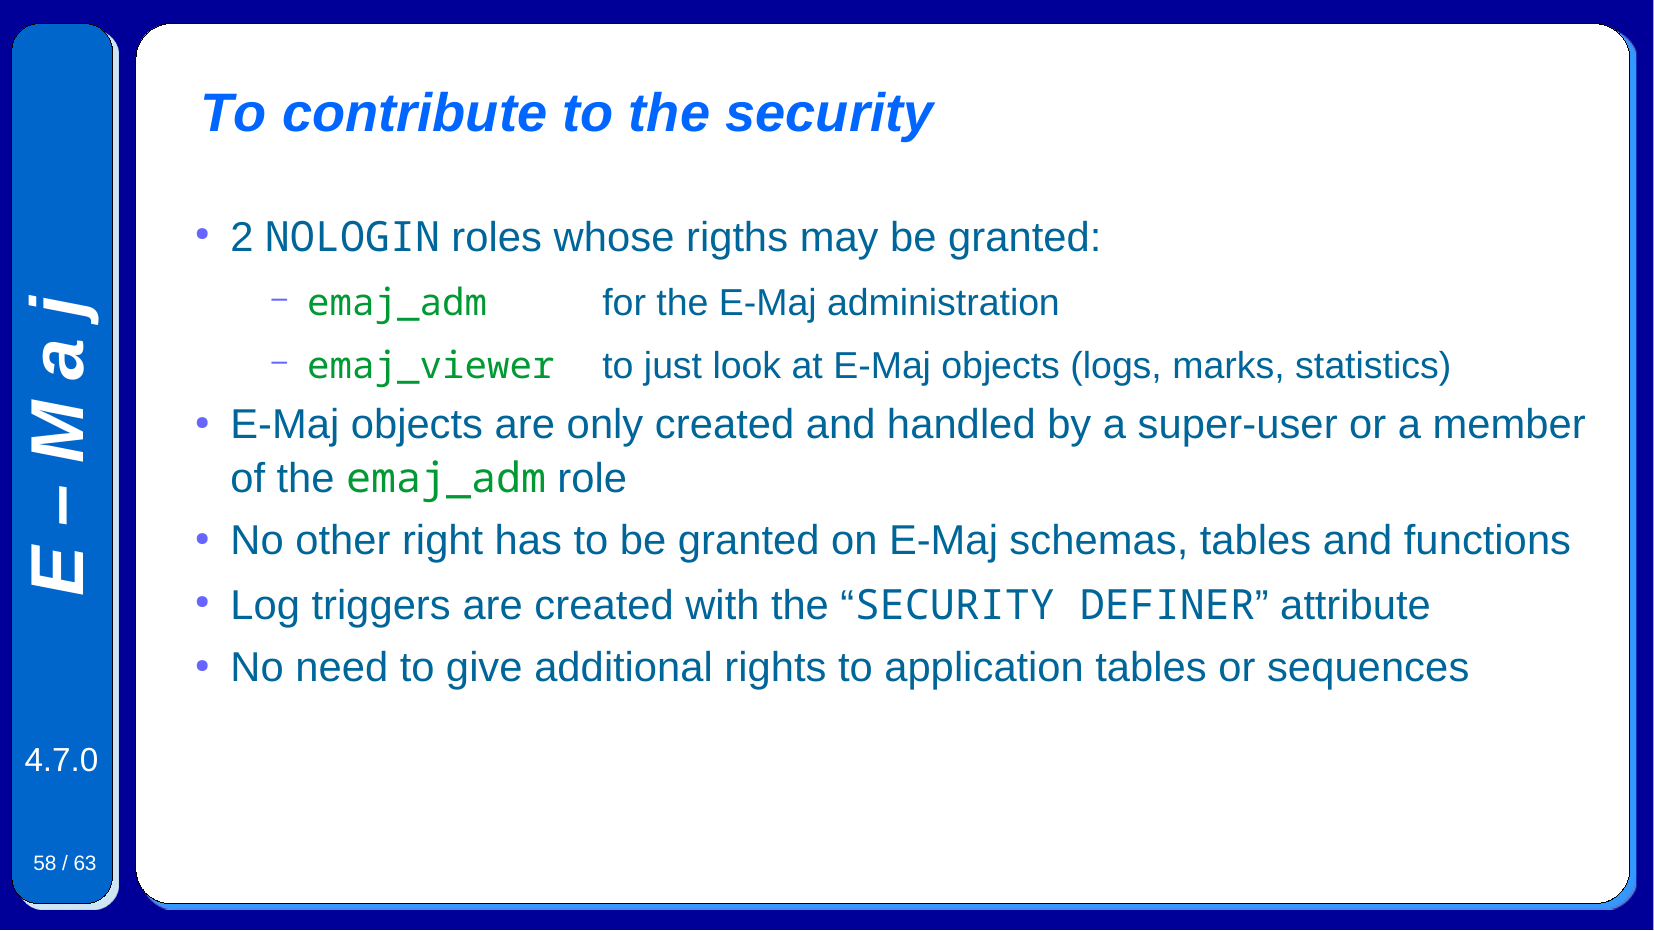

# To contribute to the security
2 NOLOGIN roles whose rigths may be granted:
emaj_adm 		for the E-Maj administration
emaj_viewer 	to just look at E-Maj objects (logs, marks, statistics)
E-Maj objects are only created and handled by a super-user or a member of the emaj_adm role
No other right has to be granted on E-Maj schemas, tables and functions
Log triggers are created with the “SECURITY DEFINER” attribute
No need to give additional rights to application tables or sequences